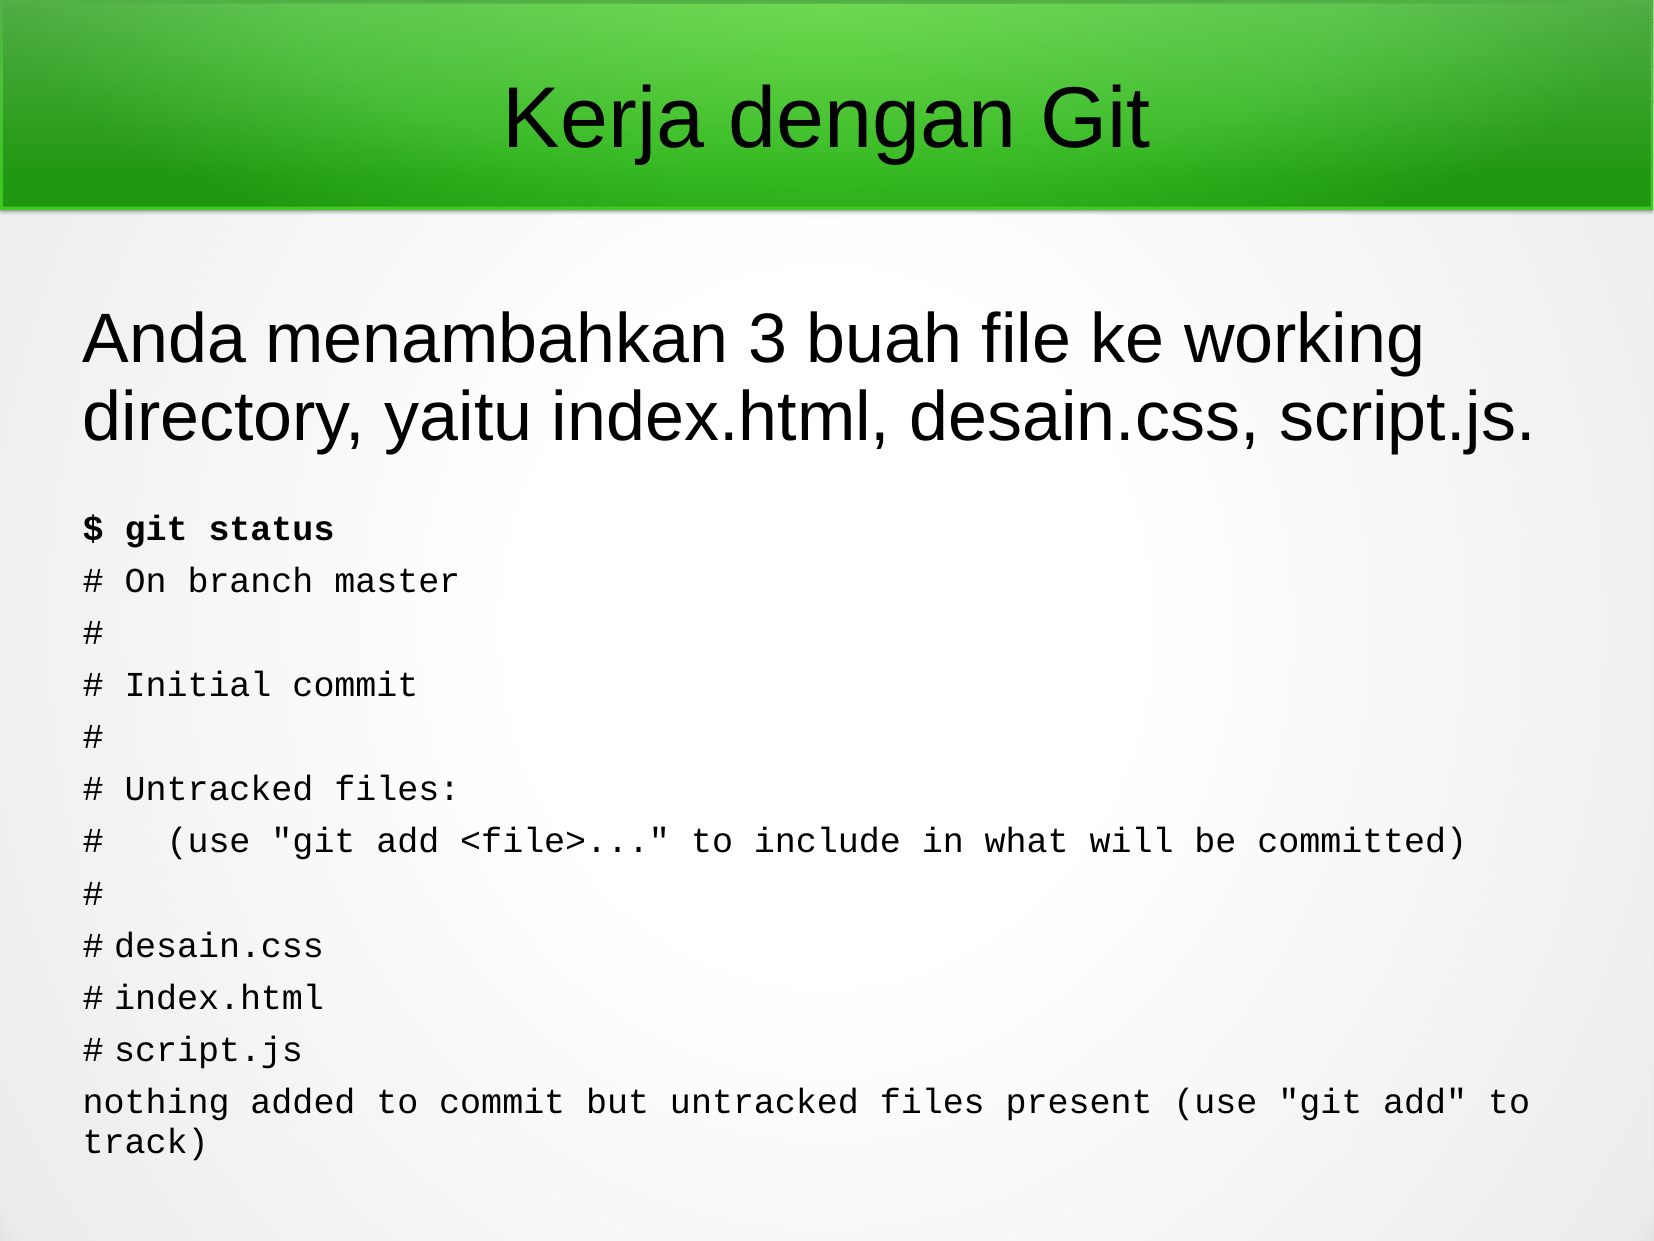

# Kerja dengan Git
Anda menambahkan 3 buah file ke working directory, yaitu index.html, desain.css, script.js.
$ git status
# On branch master
#
# Initial commit
#
# Untracked files:
# (use "git add <file>..." to include in what will be committed)
#
#	desain.css
#	index.html
#	script.js
nothing added to commit but untracked files present (use "git add" to track)